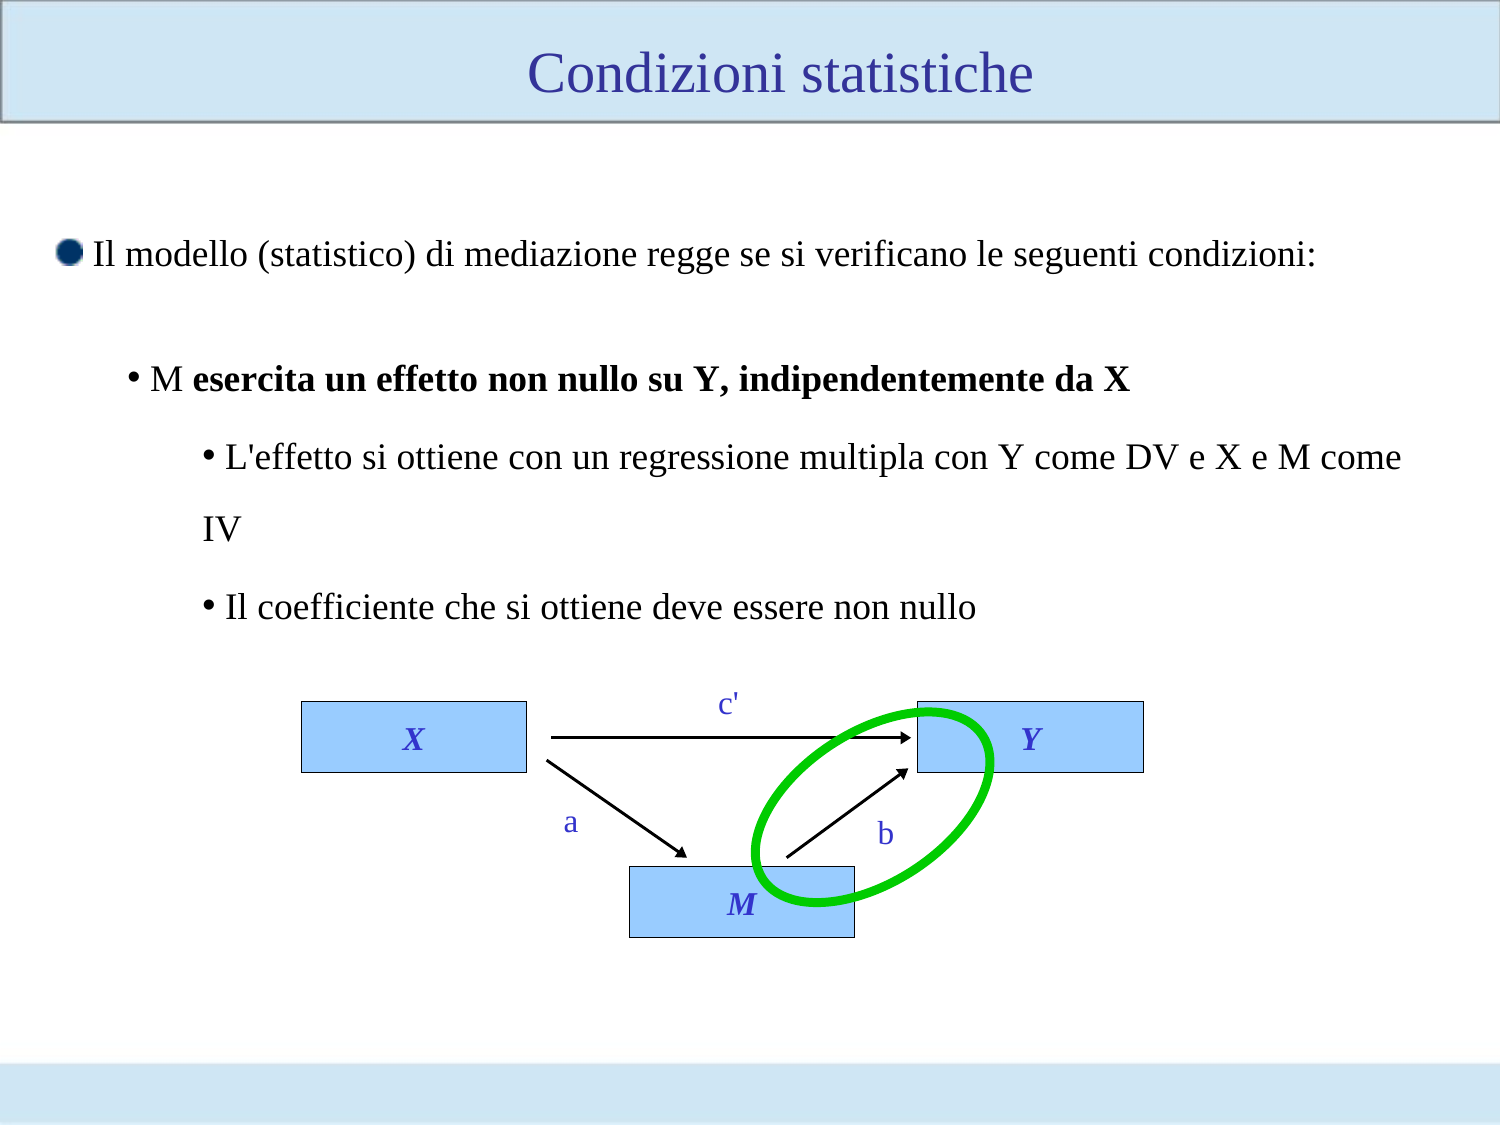

# Condizioni statistiche
 Il modello (statistico) di mediazione regge se si verificano le seguenti condizioni:
 M esercita un effetto non nullo su Y, indipendentemente da X
 L'effetto si ottiene con un regressione multipla con Y come DV e X e M come IV
 Il coefficiente che si ottiene deve essere non nullo
c'
X
Y
a
b
M